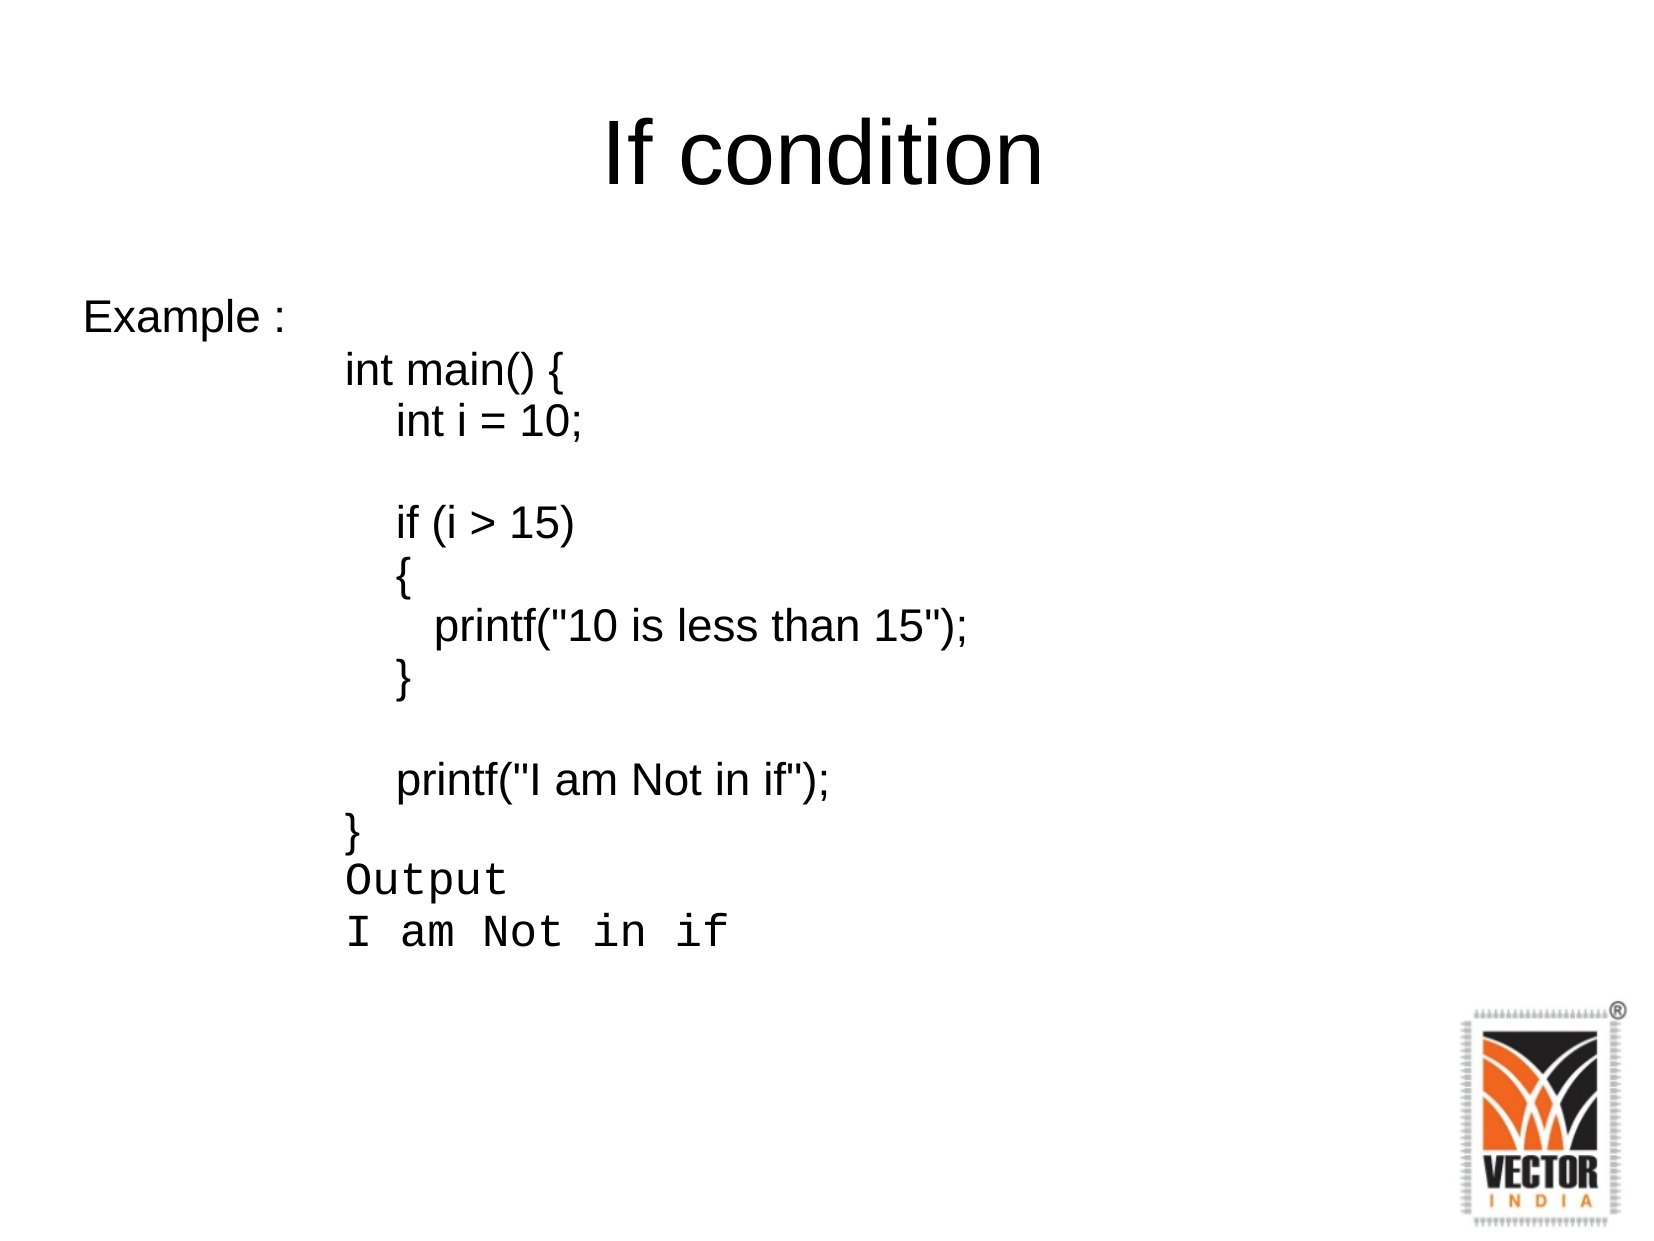

Example :
# If condition
int main() {
 int i = 10;
 if (i > 15)
 {
 printf("10 is less than 15");
 }
 printf("I am Not in if");
}
Output
I am Not in if